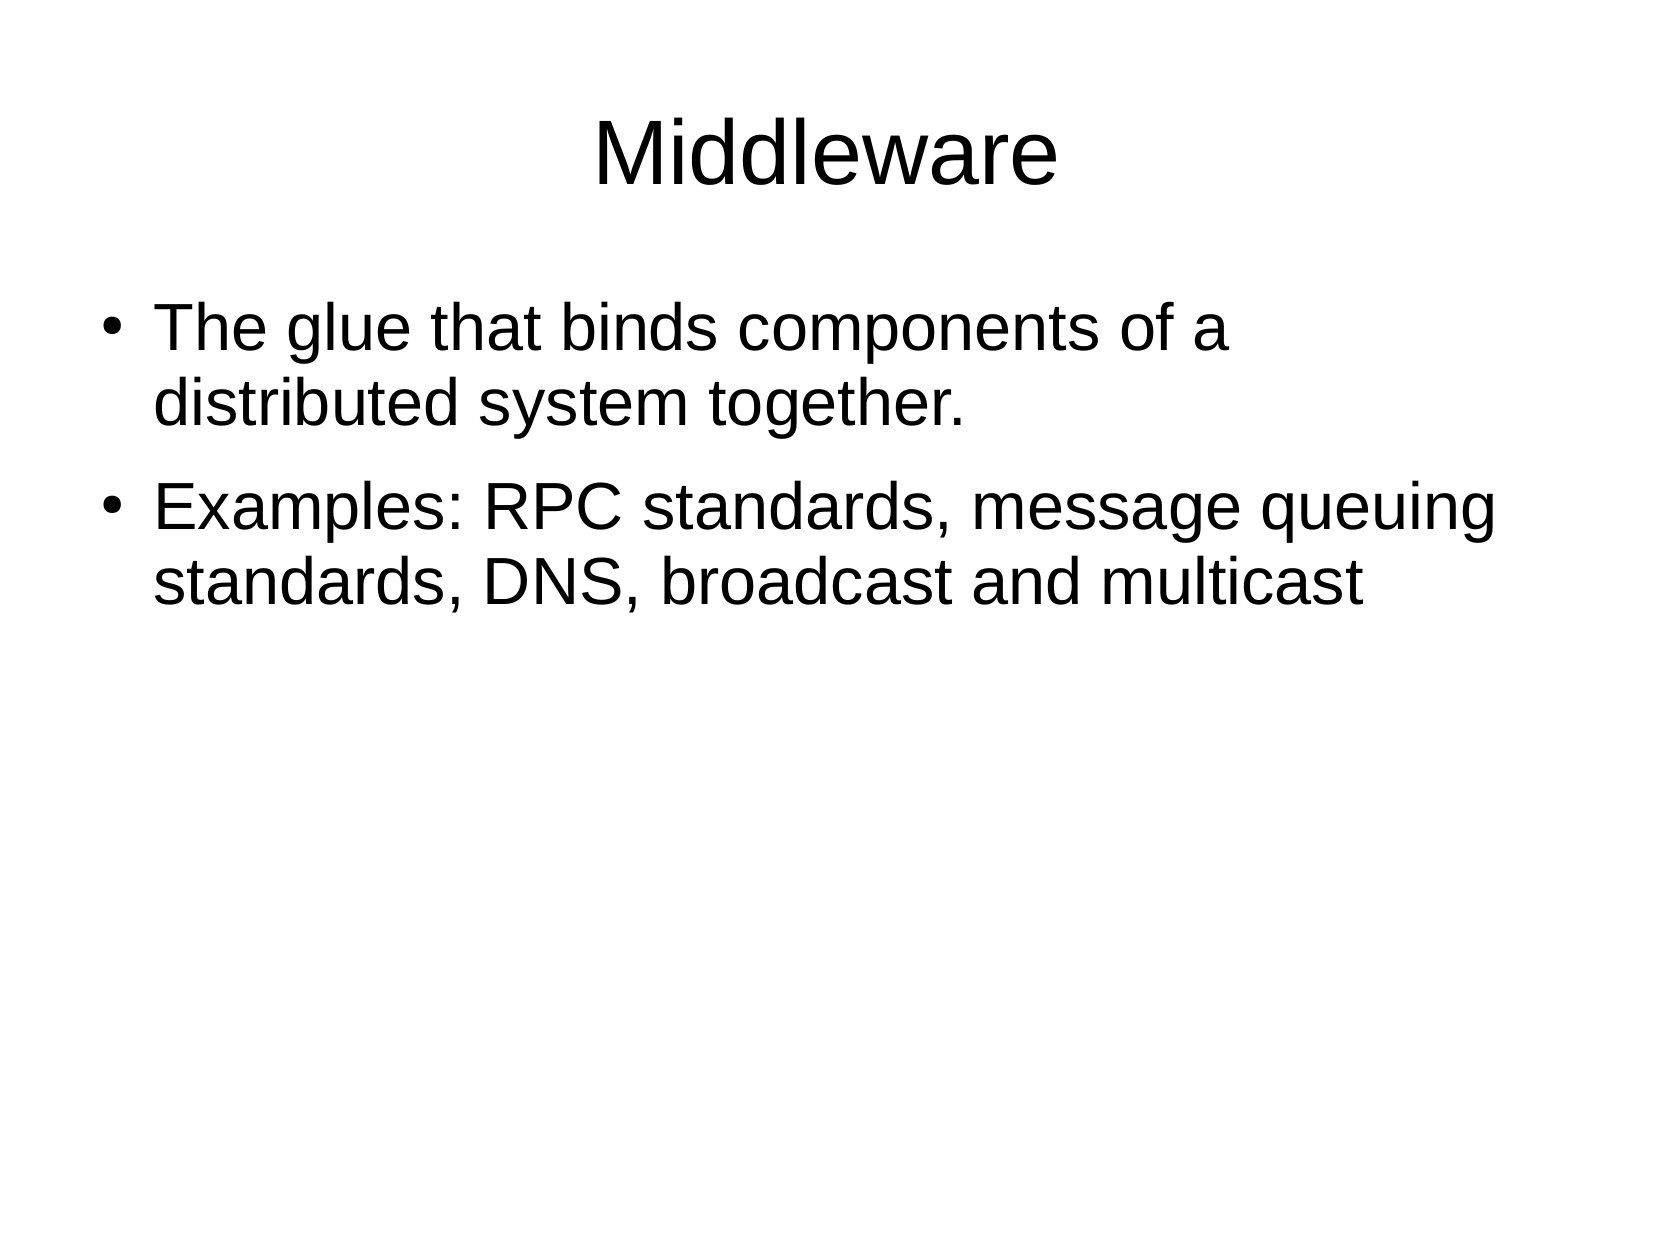

# Middleware
The glue that binds components of a distributed system together.
Examples: RPC standards, message queuing standards, DNS, broadcast and multicast